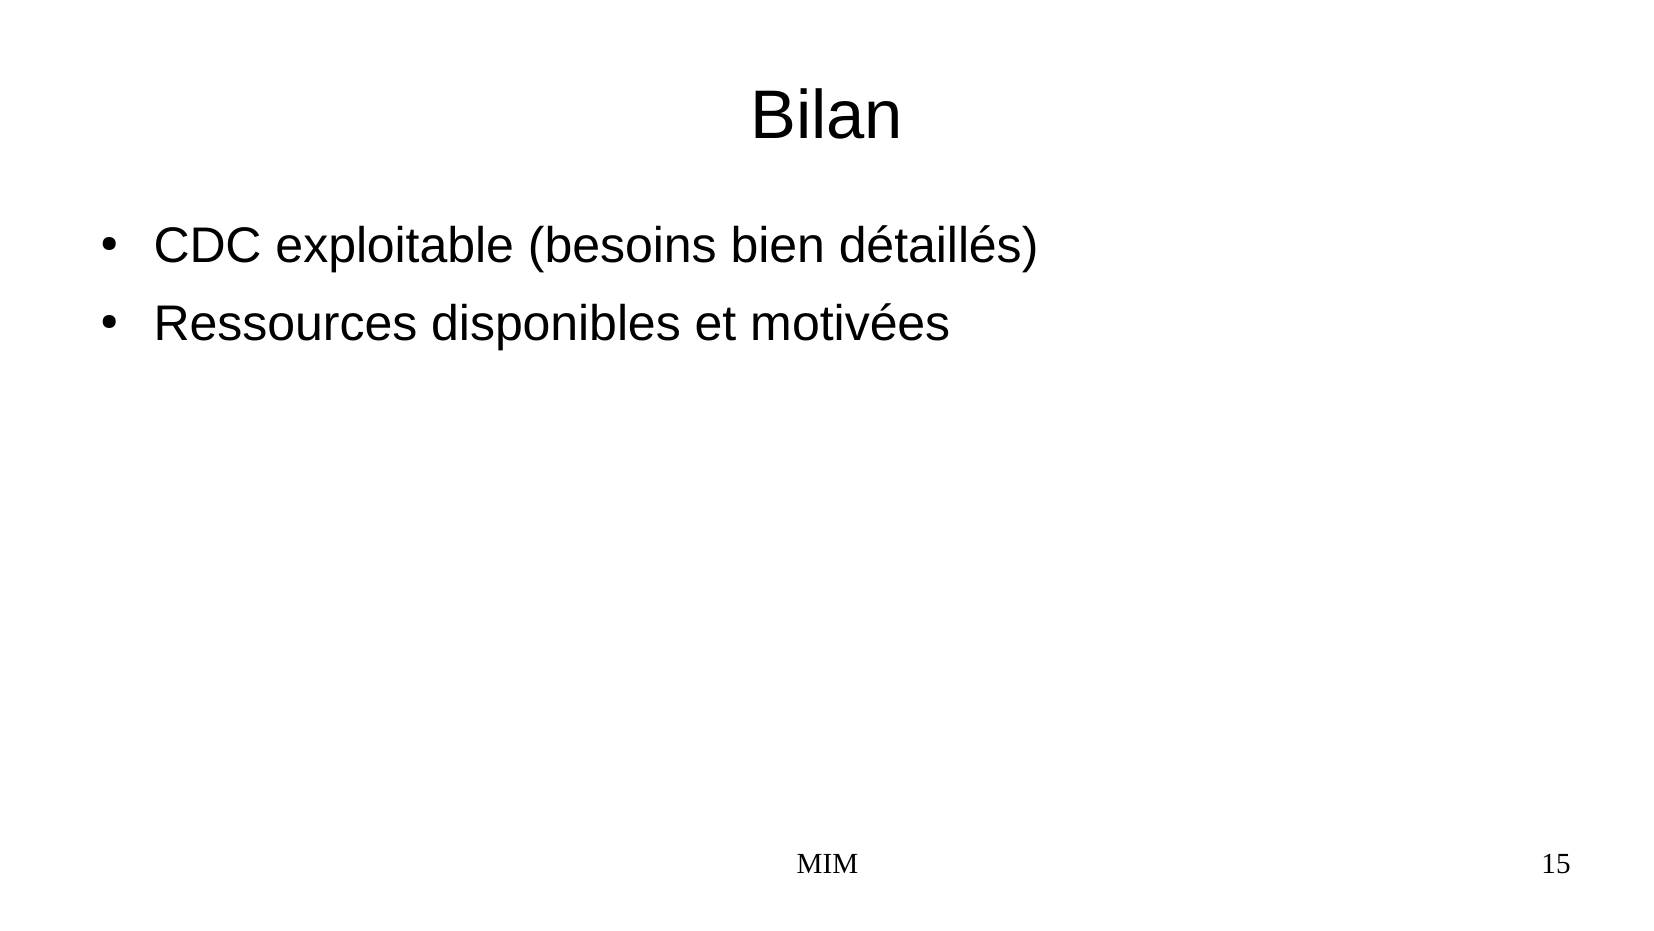

# Bilan
CDC exploitable (besoins bien détaillés)
Ressources disponibles et motivées
MIM
15